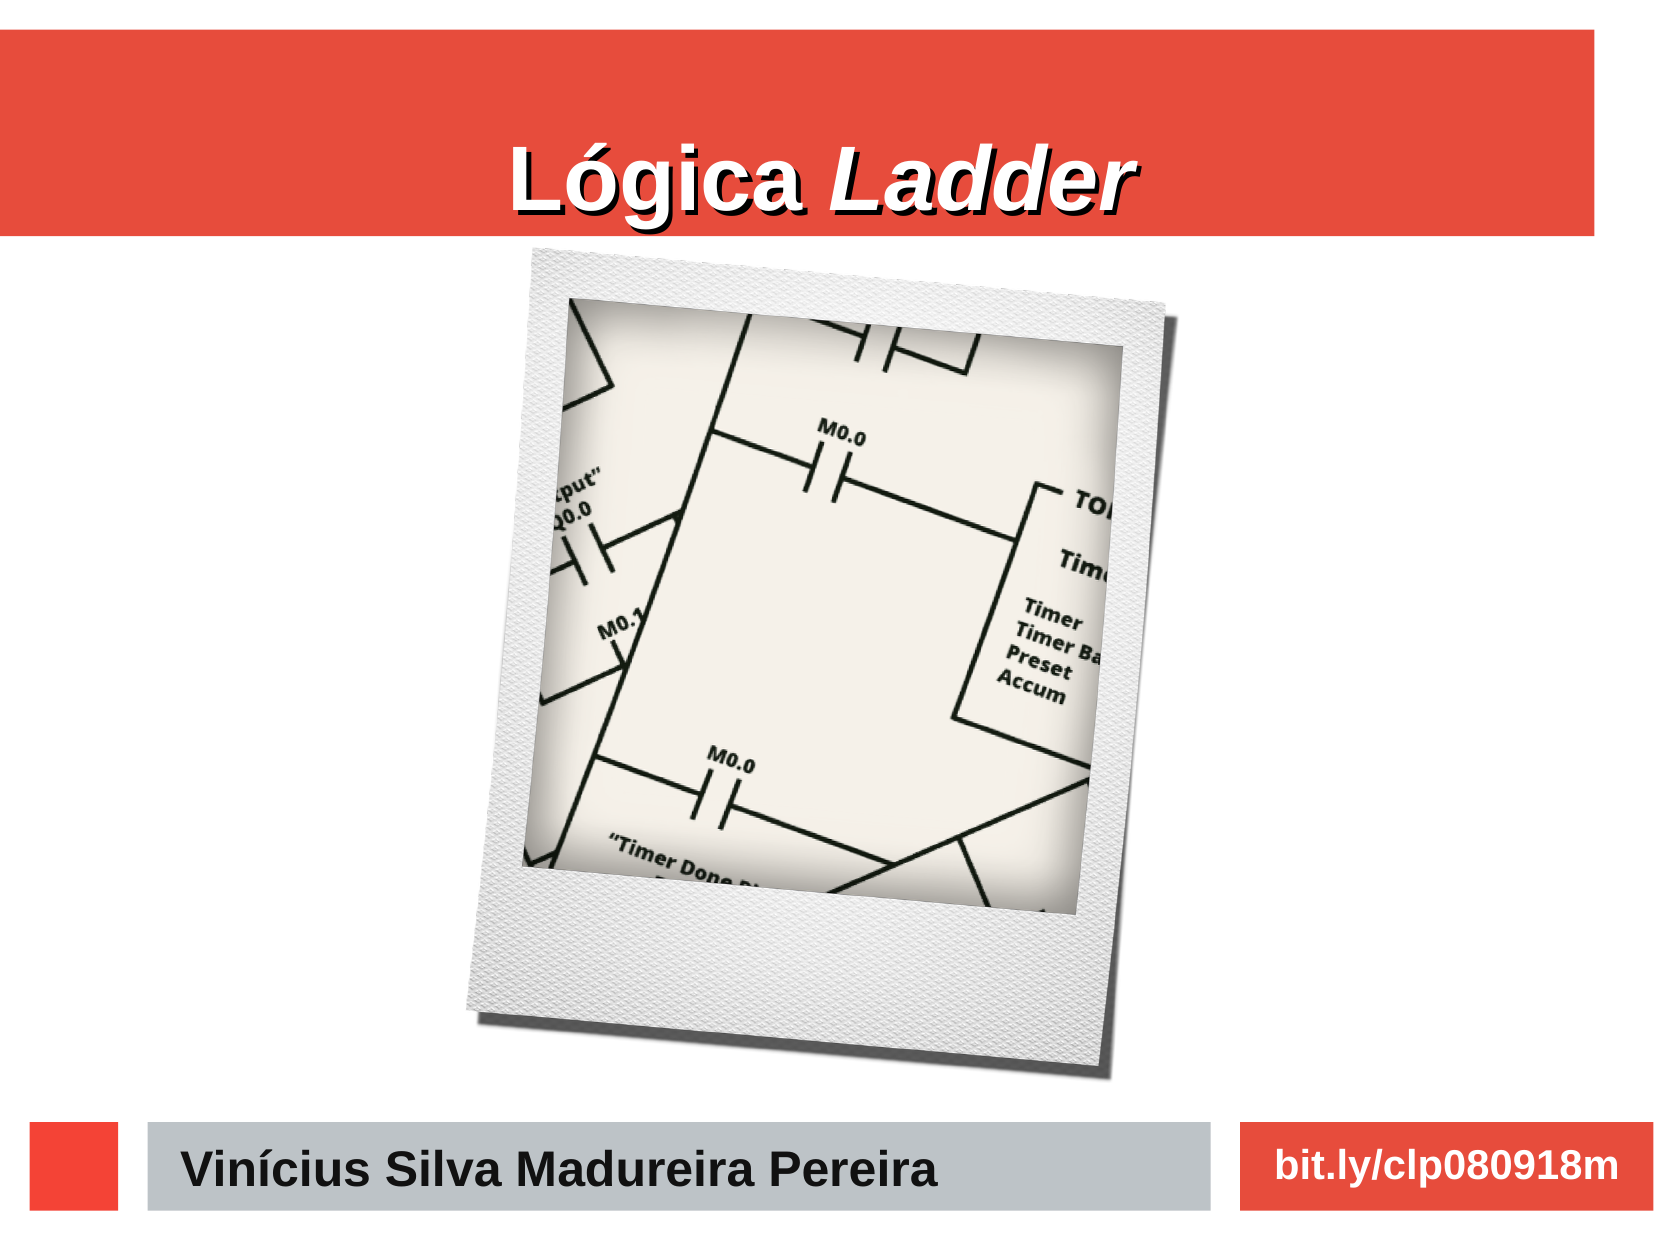

# Lógica Ladder
Vinícius Silva Madureira Pereira
bit.ly/clp080918m